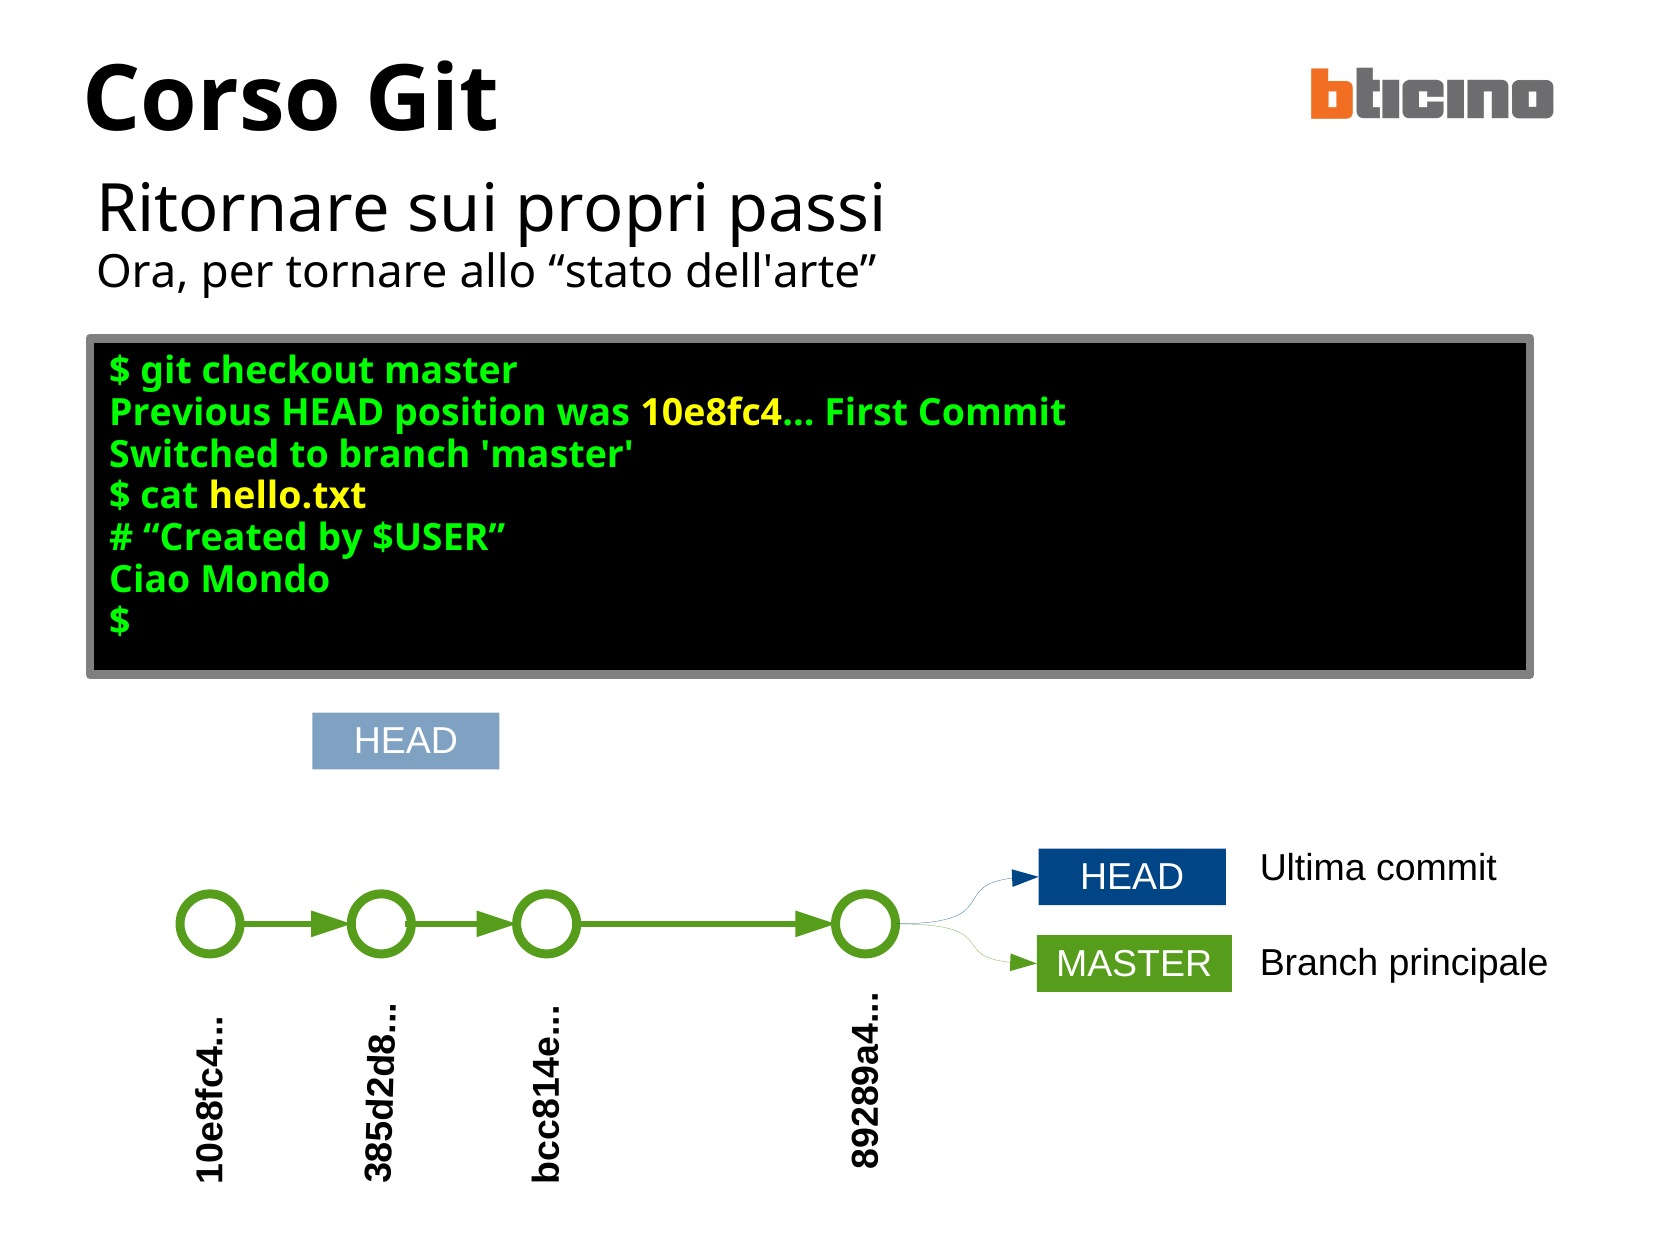

# Corso Git
Ritornare sui propri passi
Ora, per tornare allo “stato dell'arte”
$ git checkout master
Previous HEAD position was 10e8fc4... First Commit
Switched to branch 'master'
$ cat hello.txt
# “Created by $USER”
Ciao Mondo
$
HEAD
Ultima commit
HEAD
Branch principale
MASTER
89289a4...
10e8fc4...
385d2d8...
bcc814e...